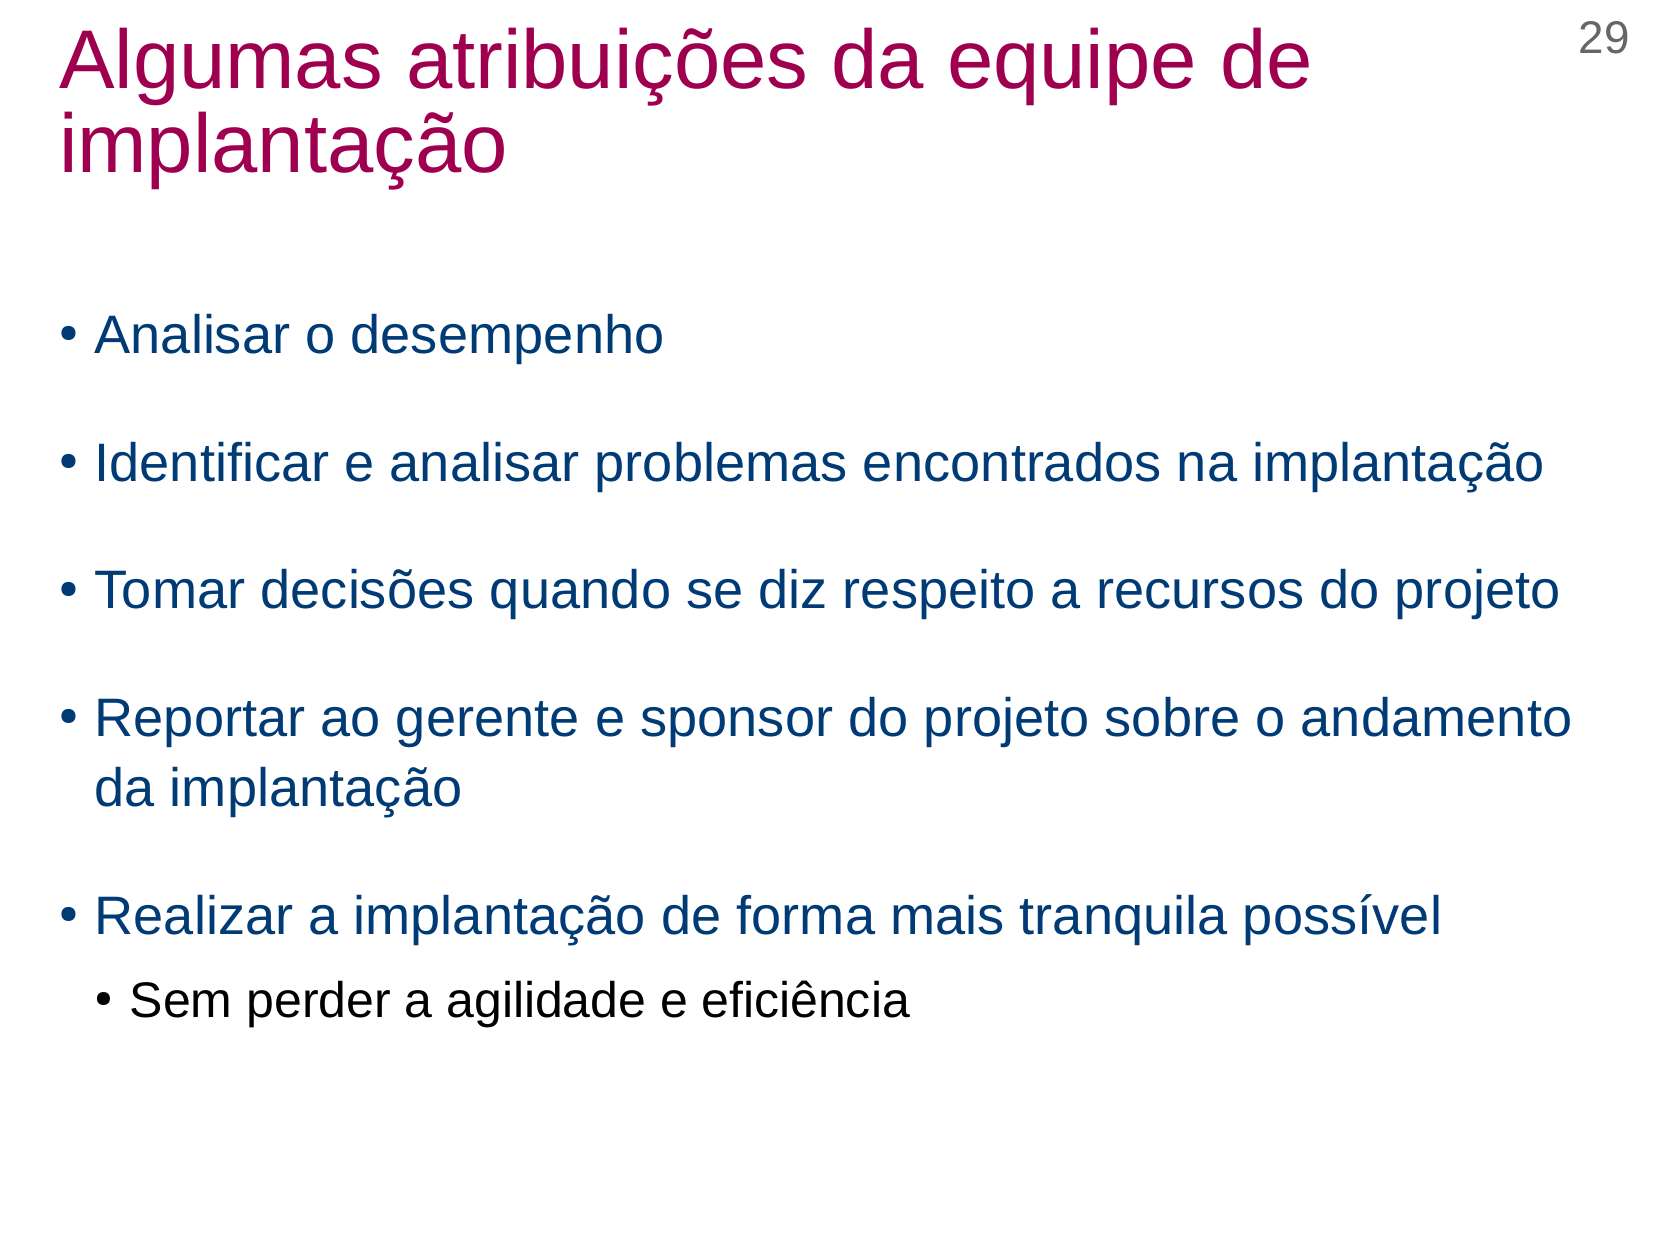

# Algumas atribuições da equipe de implantação
29
Analisar o desempenho
Identificar e analisar problemas encontrados na implantação
Tomar decisões quando se diz respeito a recursos do projeto
Reportar ao gerente e sponsor do projeto sobre o andamento da implantação
Realizar a implantação de forma mais tranquila possível
Sem perder a agilidade e eficiência